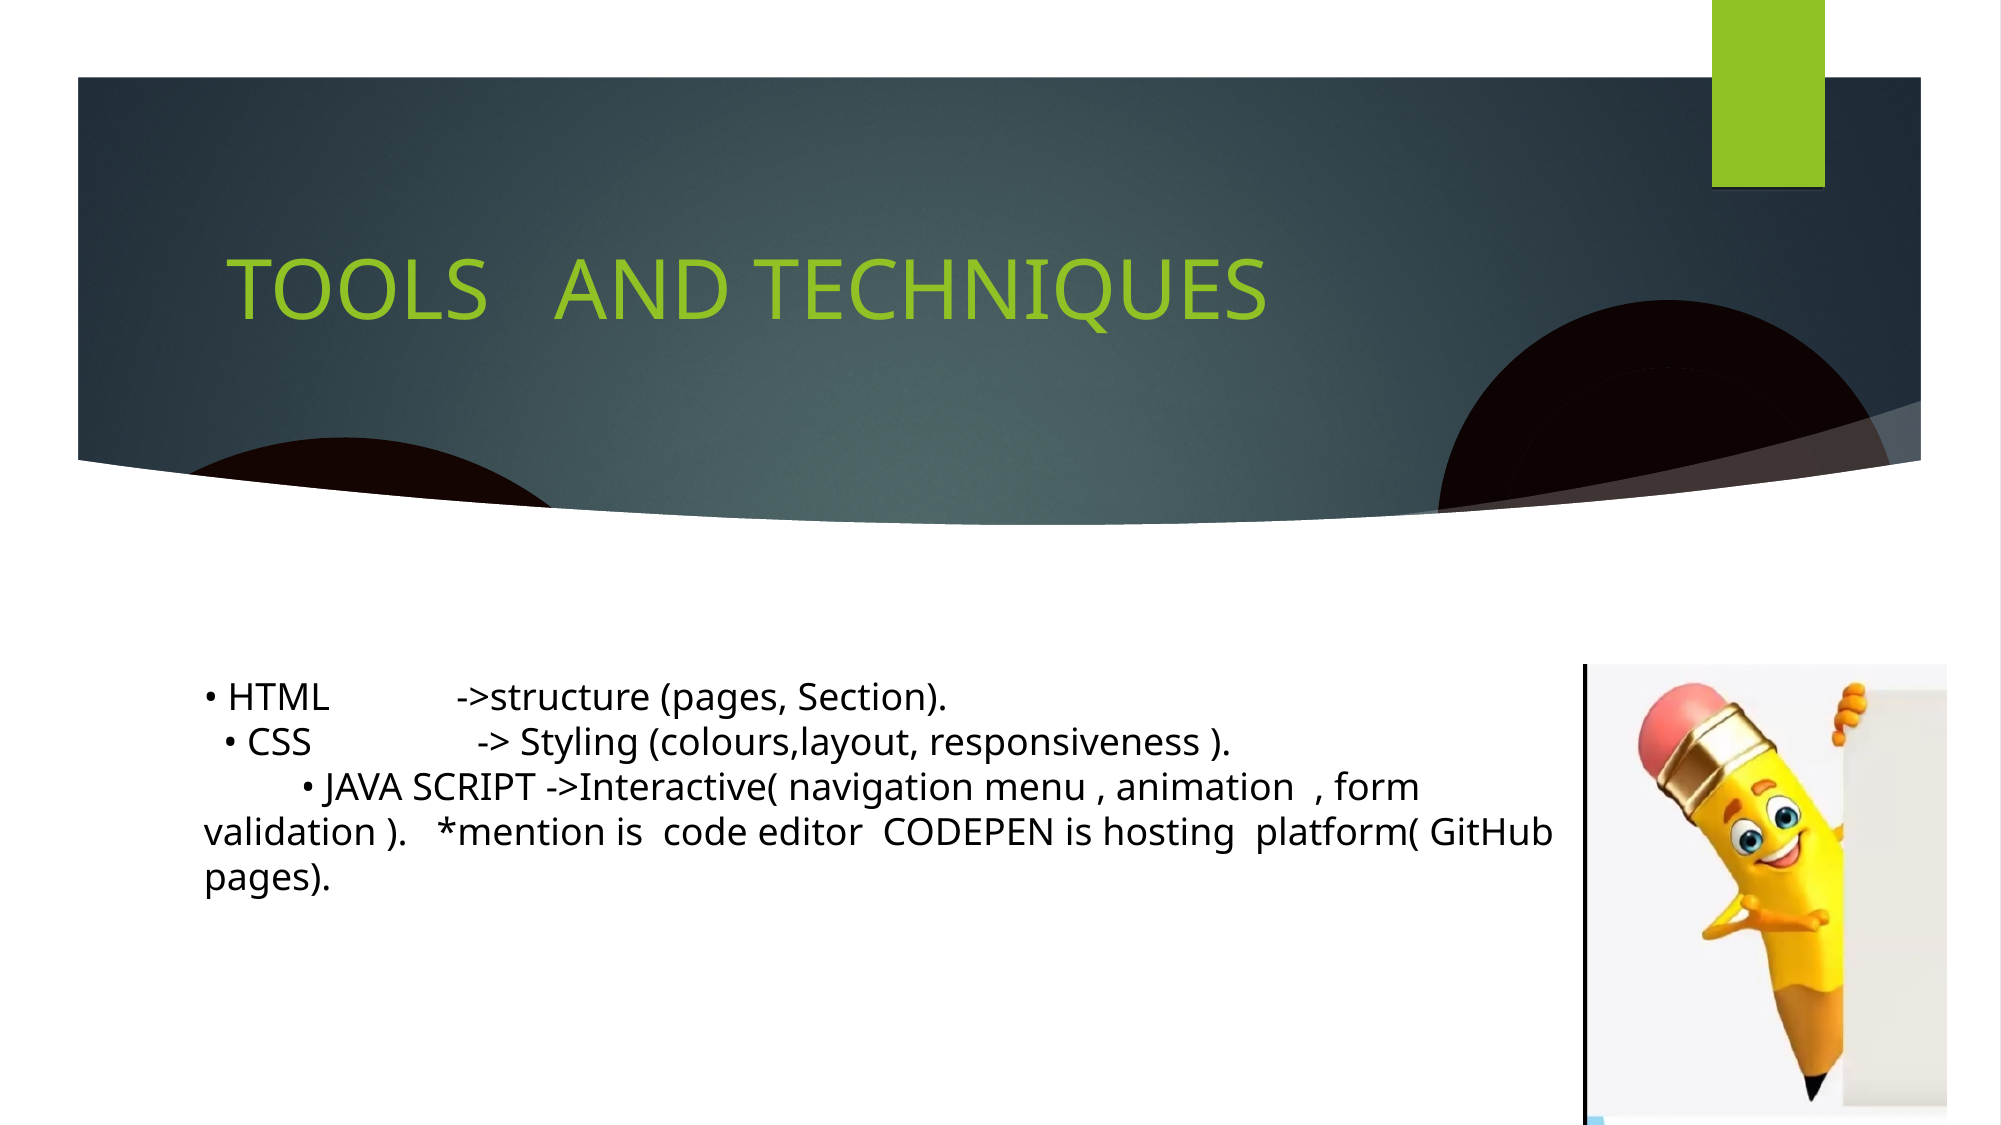

# TOOLS AND TECHNIQUES
• HTML ->structure (pages, Section). • CSS -> Styling (colours,layout, responsiveness ). • JAVA SCRIPT ->Interactive( navigation menu , animation , form validation ). *mention is code editor CODEPEN is hosting platform( GitHub pages).